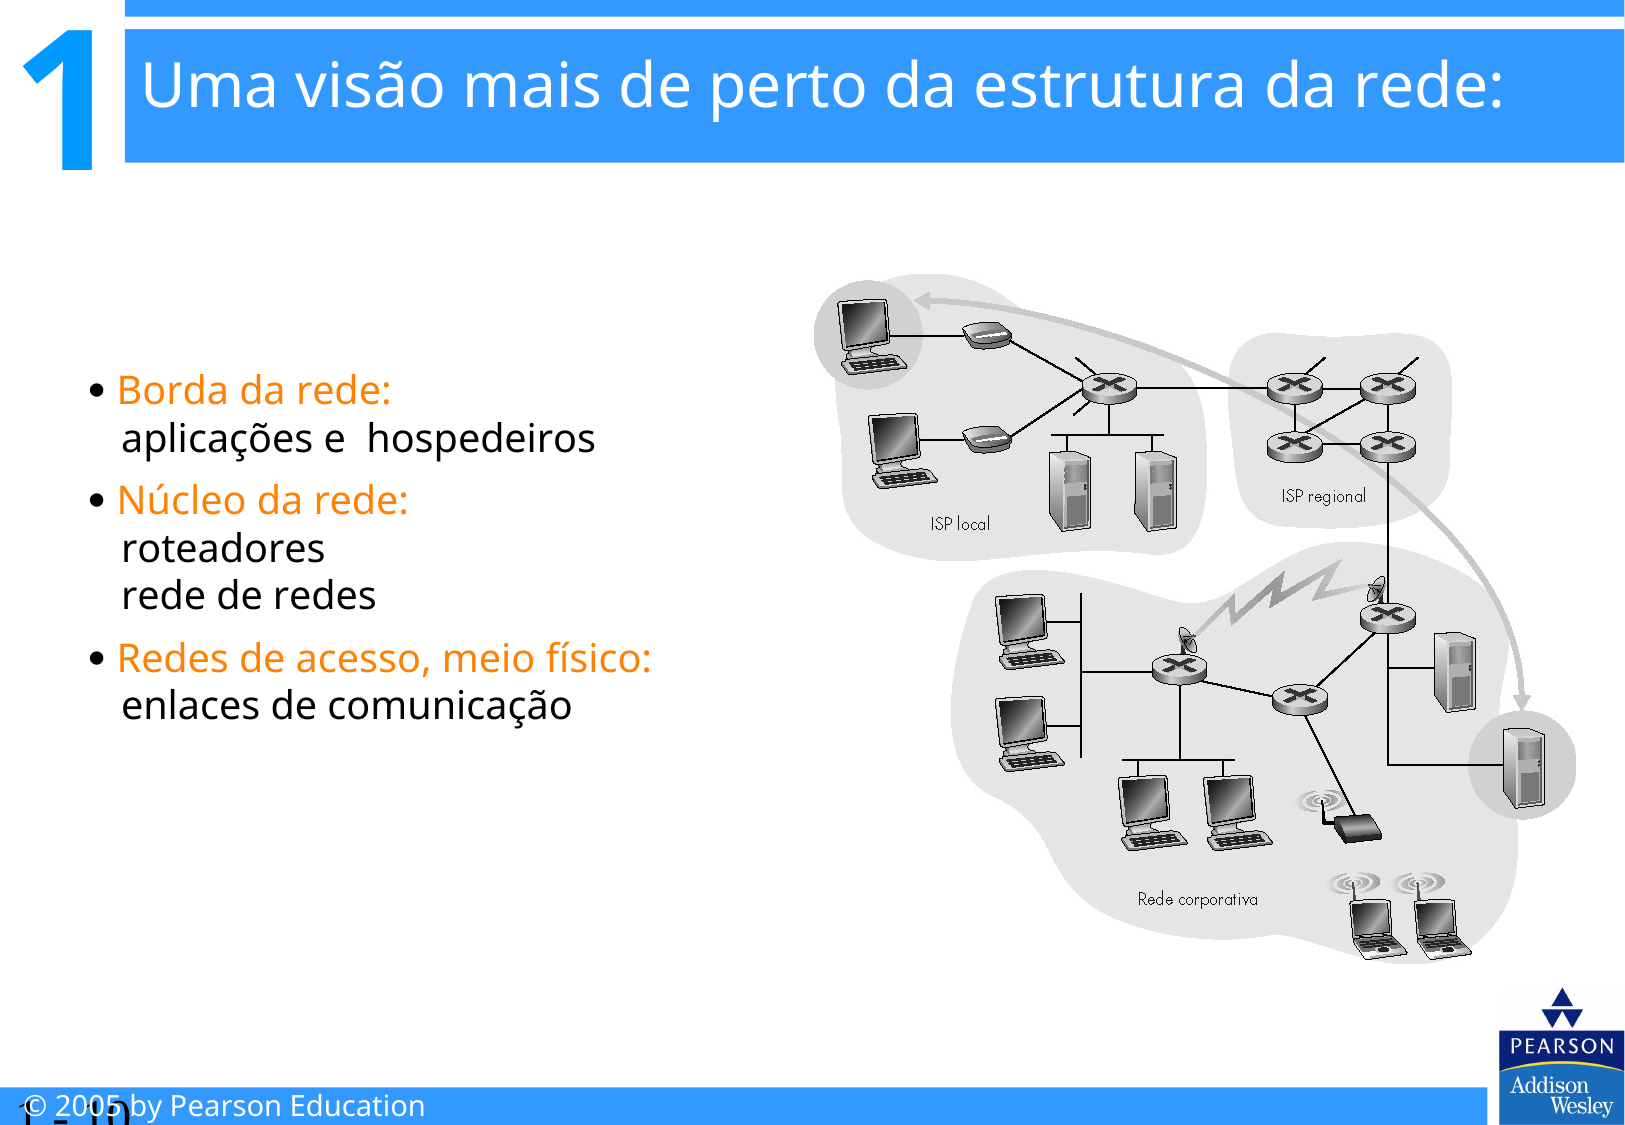

Uma visão mais de perto da estrutura da rede:
#  Borda da rede:
	aplicações e hospedeiros
 Núcleo da rede:
	roteadores
	rede de redes
 Redes de acesso, meio físico:
	enlaces de comunicação
10